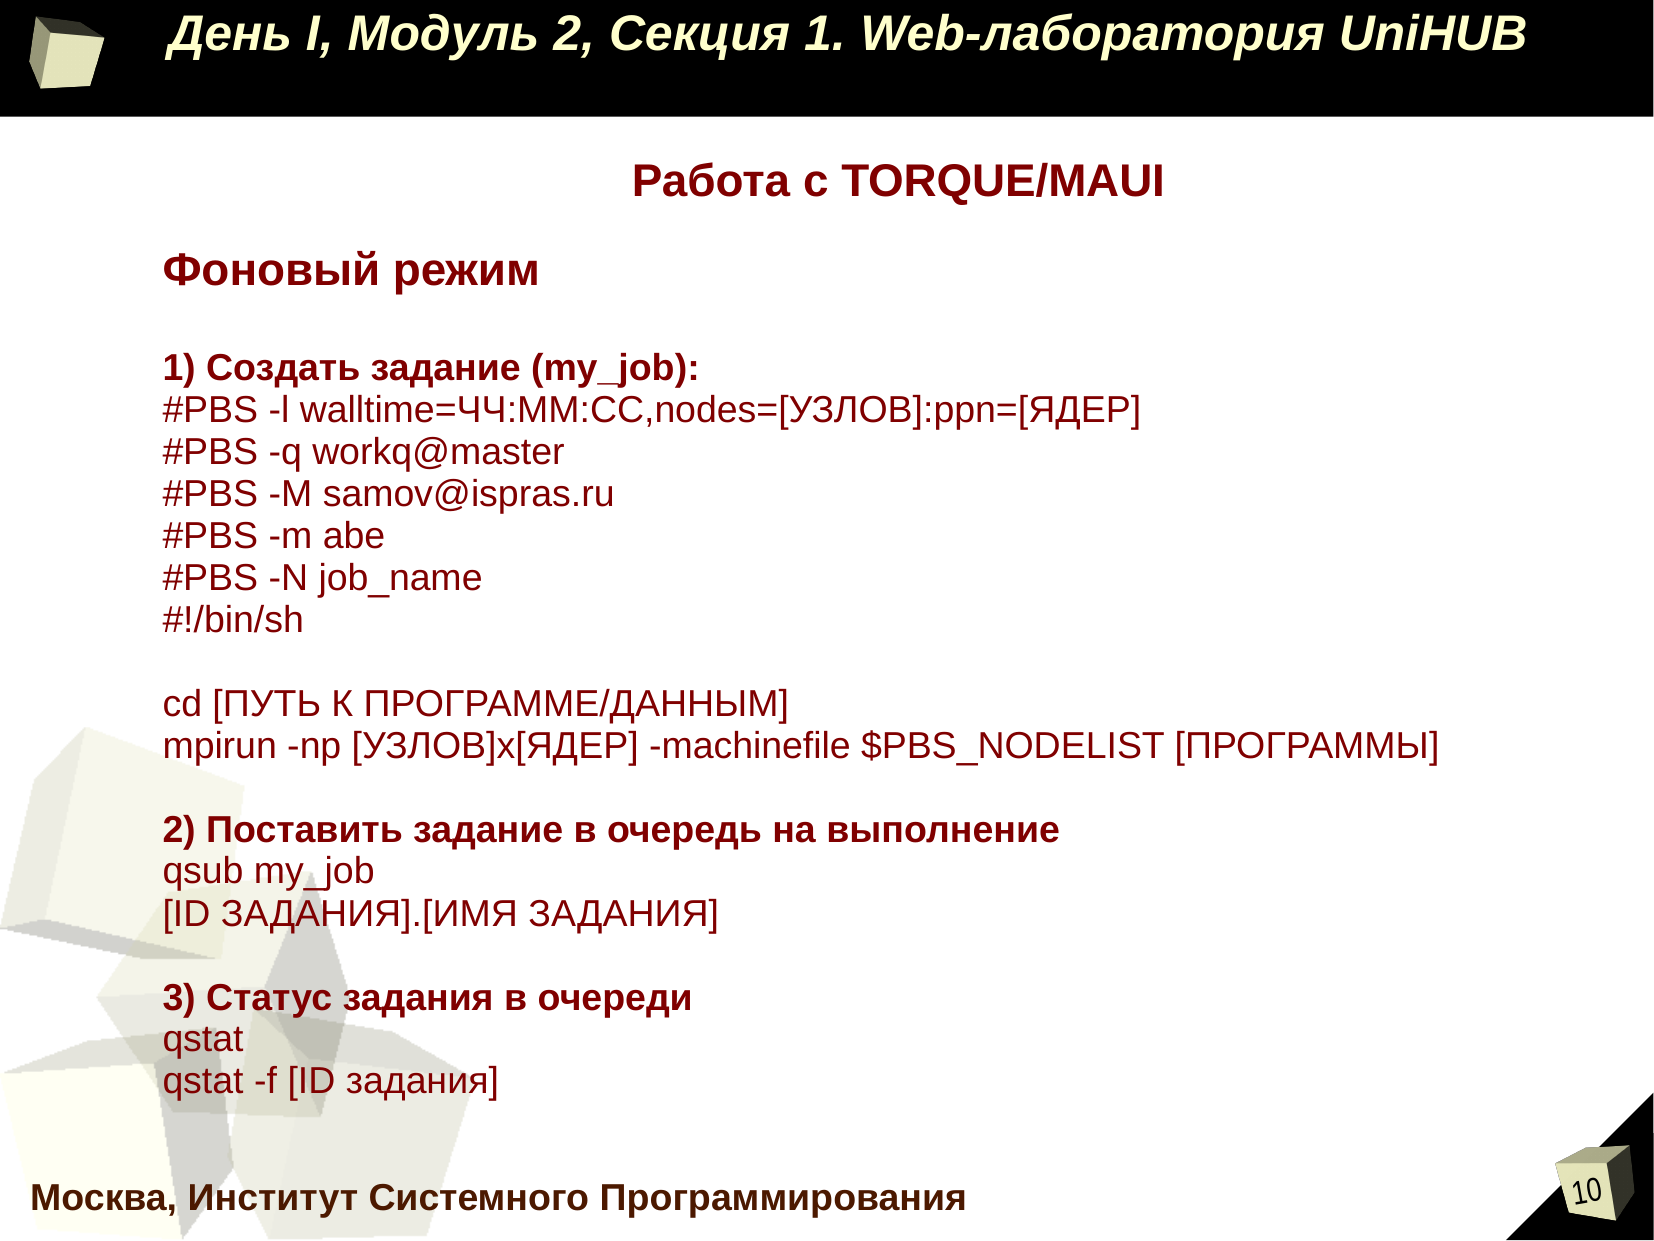

#
Работа с TORQUE/MAUI
Фоновый режим
1) Создать задание (my_job):
#PBS -l walltime=ЧЧ:ММ:СС,nodes=[УЗЛОВ]:ppn=[ЯДЕР]
#PBS -q workq@master
#PBS -M samov@ispras.ru
#PBS -m abe
#PBS -N job_name
#!/bin/sh
cd [ПУТЬ К ПРОГРАММЕ/ДАННЫМ]
mpirun -np [УЗЛОВ]х[ЯДЕР] -machinefile $PBS_NODELIST [ПРОГРАММЫ]
2) Поставить задание в очередь на выполнение
qsub my_job
[ID ЗАДАНИЯ].[ИМЯ ЗАДАНИЯ]
3) Статус задания в очереди
qstat
qstat -f [ID задания]